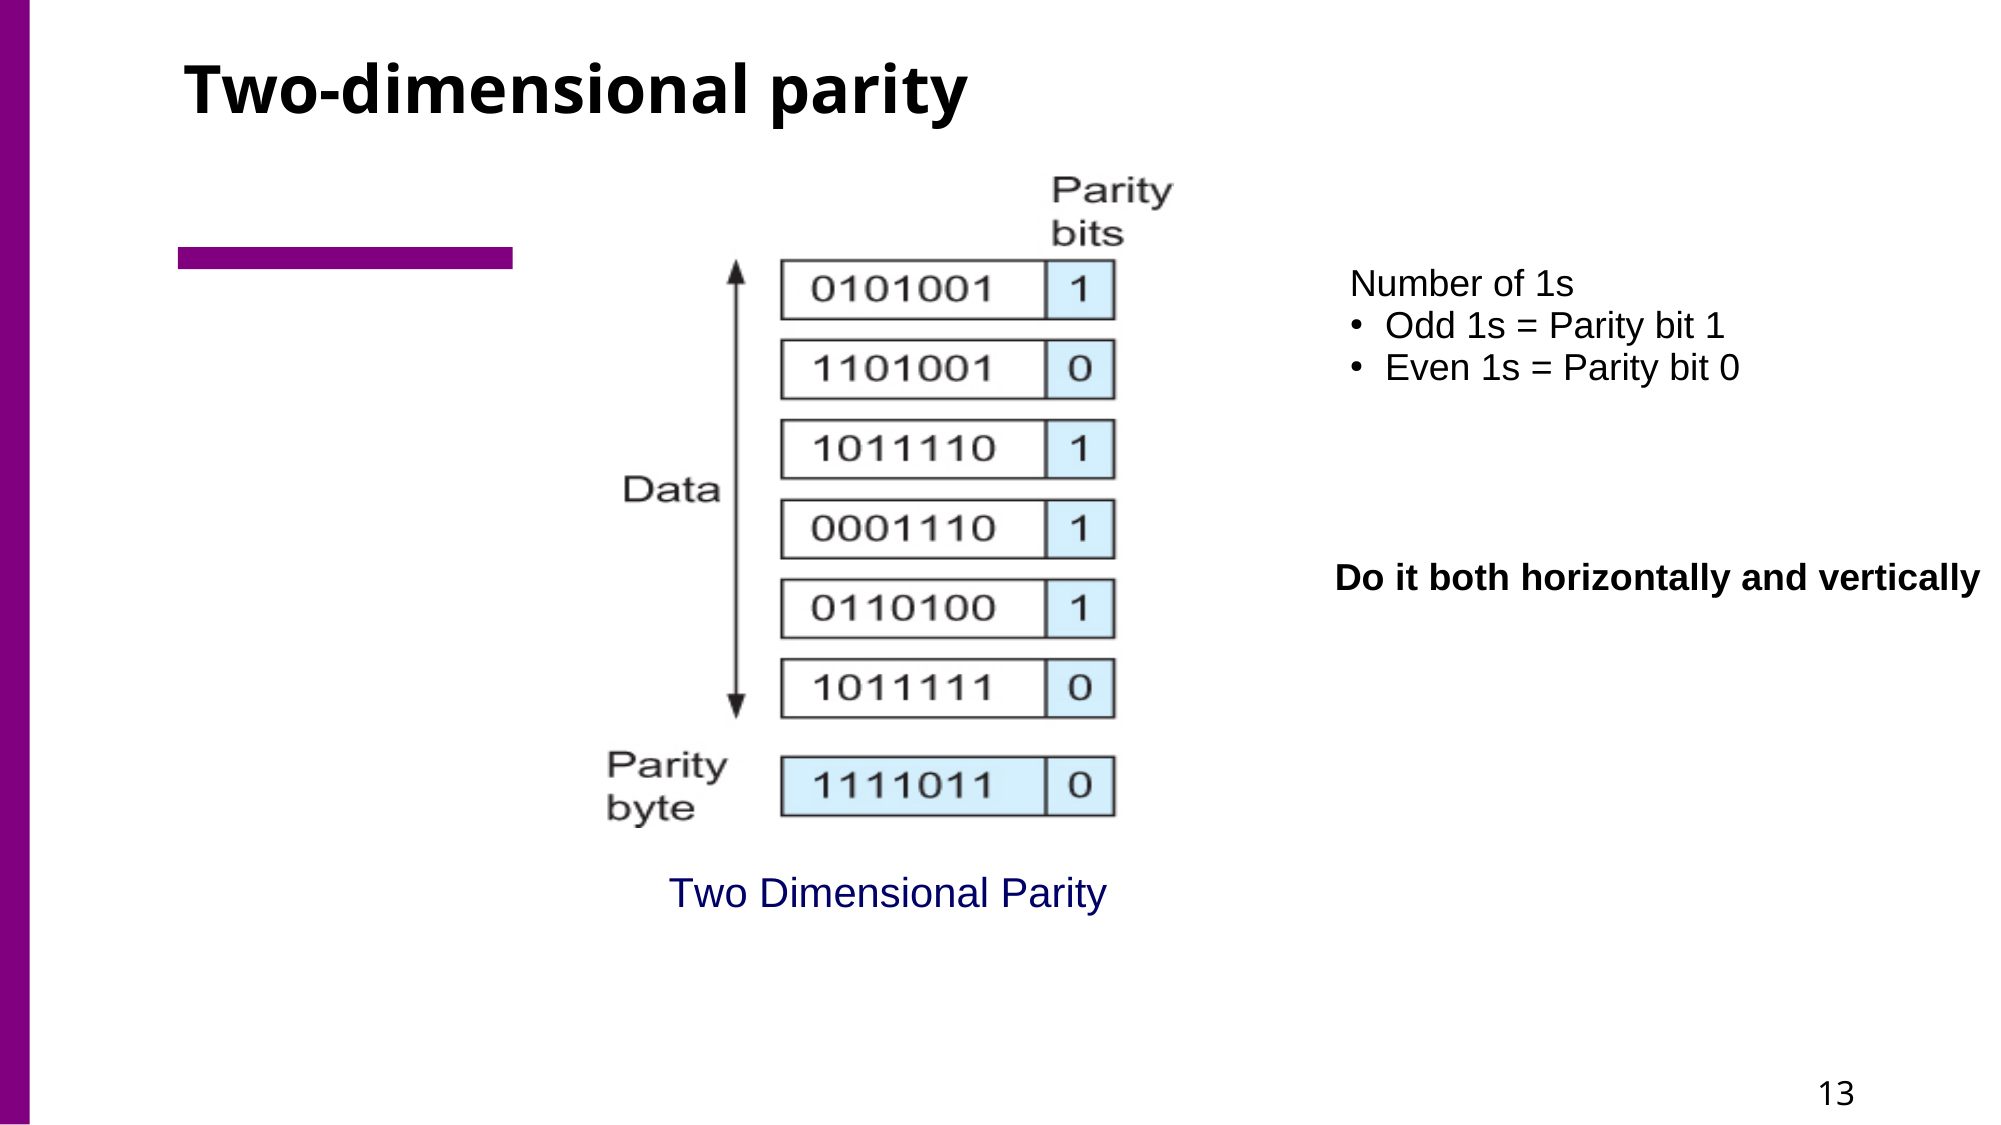

# Two-dimensional parity
Number of 1s
Odd 1s = Parity bit 1
Even 1s = Parity bit 0
Do it both horizontally and vertically
Two Dimensional Parity